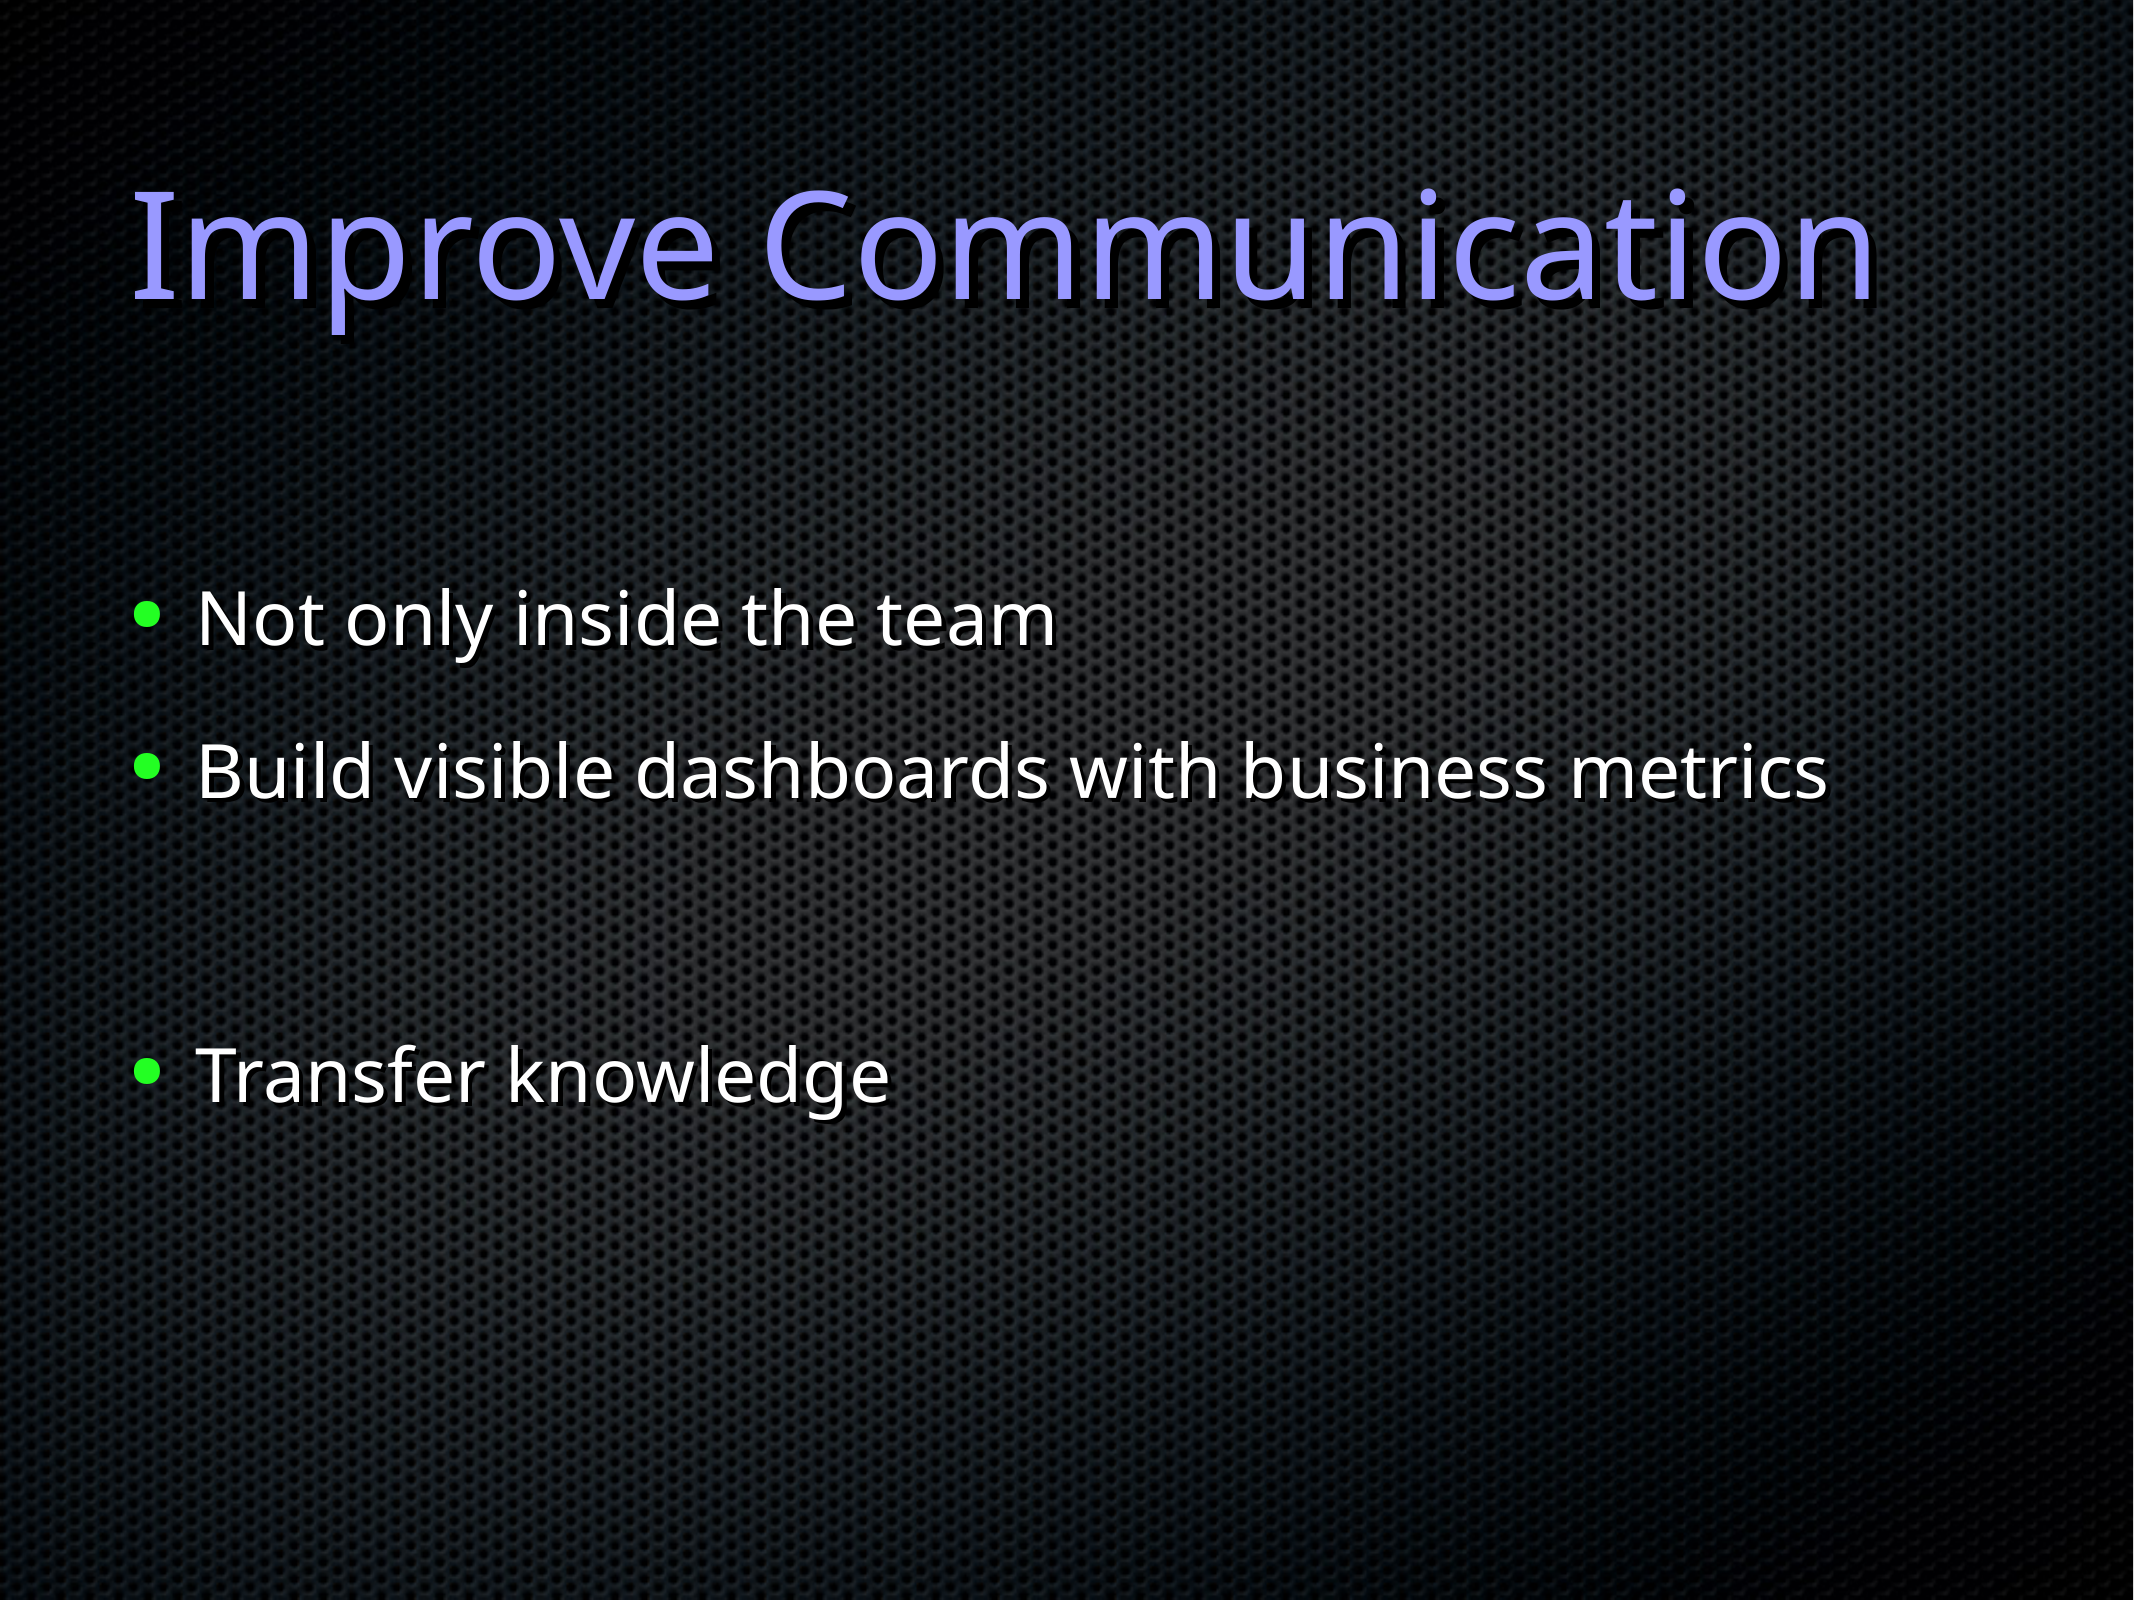

# Improve Communication
Not only inside the team
Build visible dashboards with business metrics
Transfer knowledge